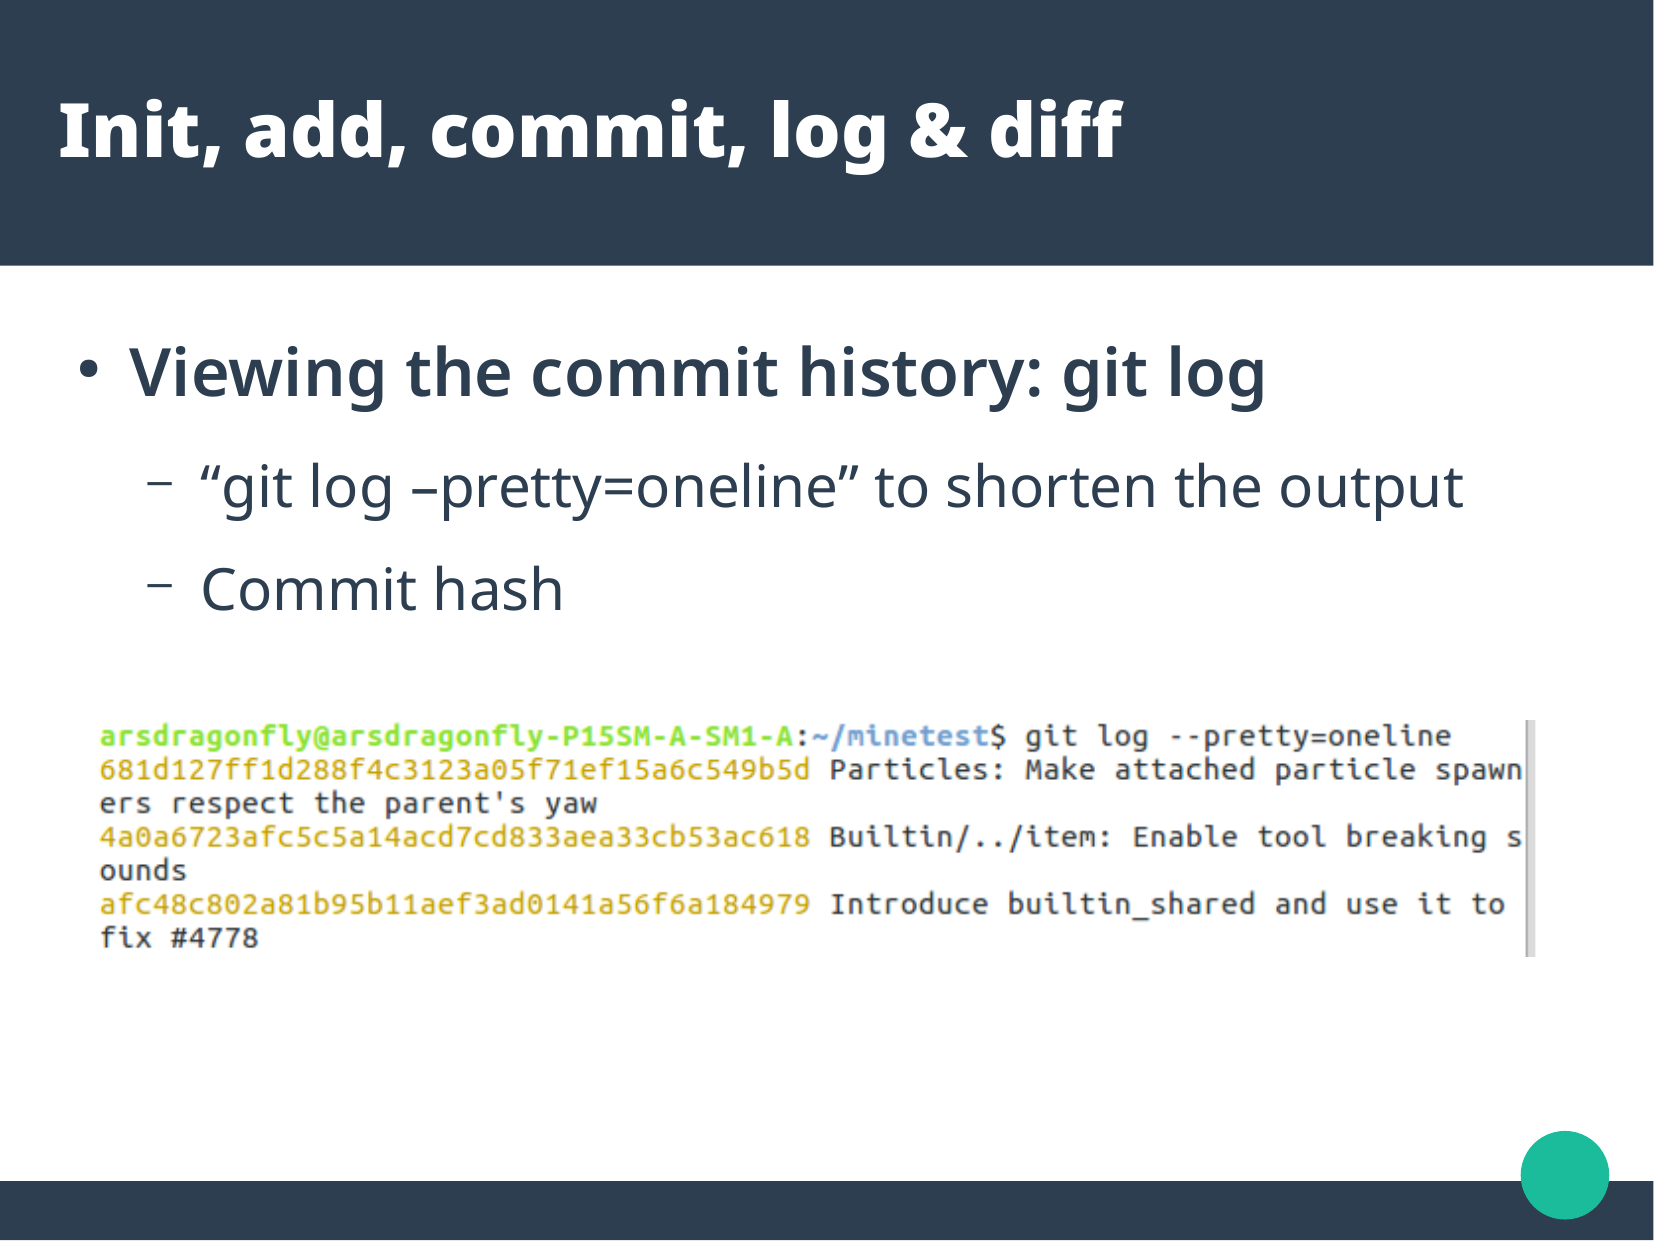

# Init, add, commit, log & diff
Viewing the commit history: git log
“git log –pretty=oneline” to shorten the output
Commit hash